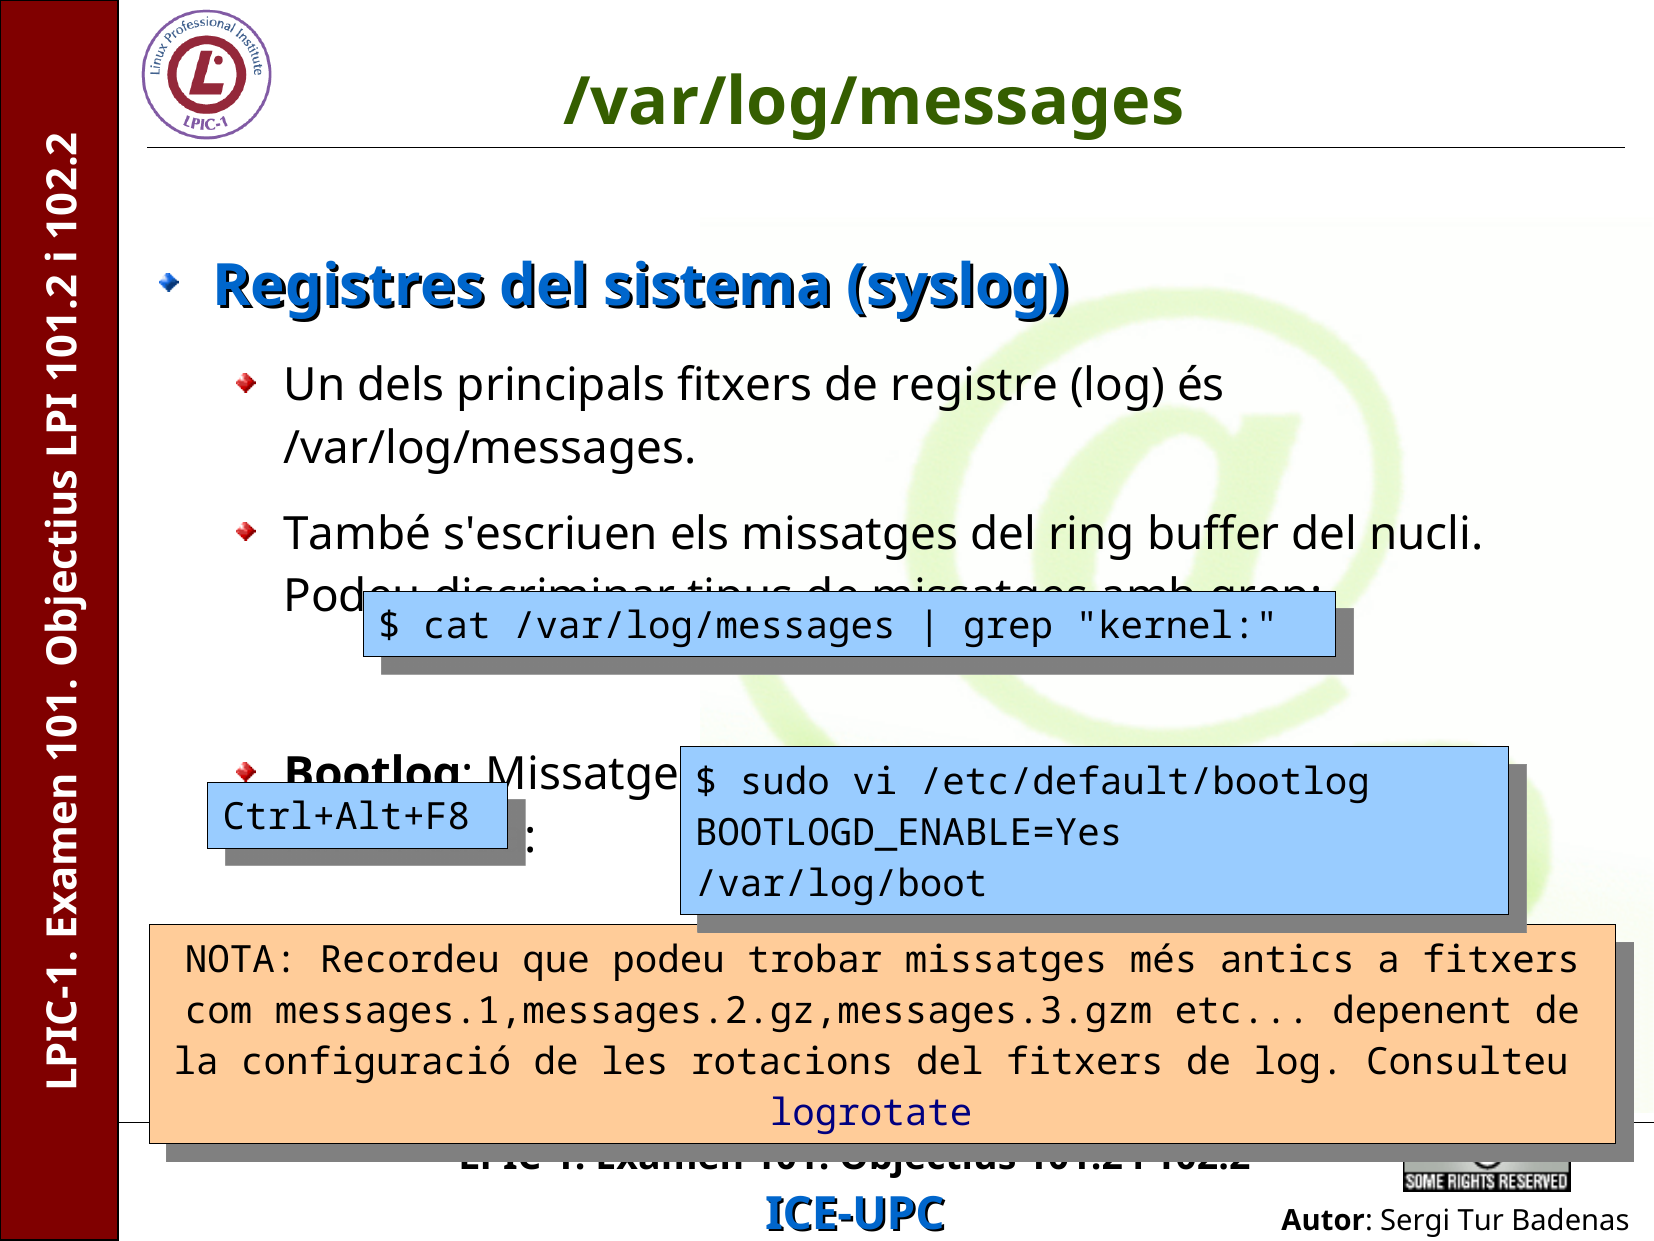

# /var/log/messages
Registres del sistema (syslog)
Un dels principals fitxers de registre (log) és /var/log/messages.
També s'escriuen els missatges del ring buffer del nucli. Podeu discriminar tipus de missatges amb grep:
Bootlog: Missatges de les consoles virtuals durant l'arrencada:
$ cat /var/log/messages | grep "kernel:"
$ sudo vi /etc/default/bootlog
BOOTLOGD_ENABLE=Yes
/var/log/boot
Ctrl+Alt+F8
NOTA: Recordeu que podeu trobar missatges més antics a fitxers com messages.1,messages.2.gz,messages.3.gzm etc... depenent de la configuració de les rotacions del fitxers de log. Consulteu logrotate